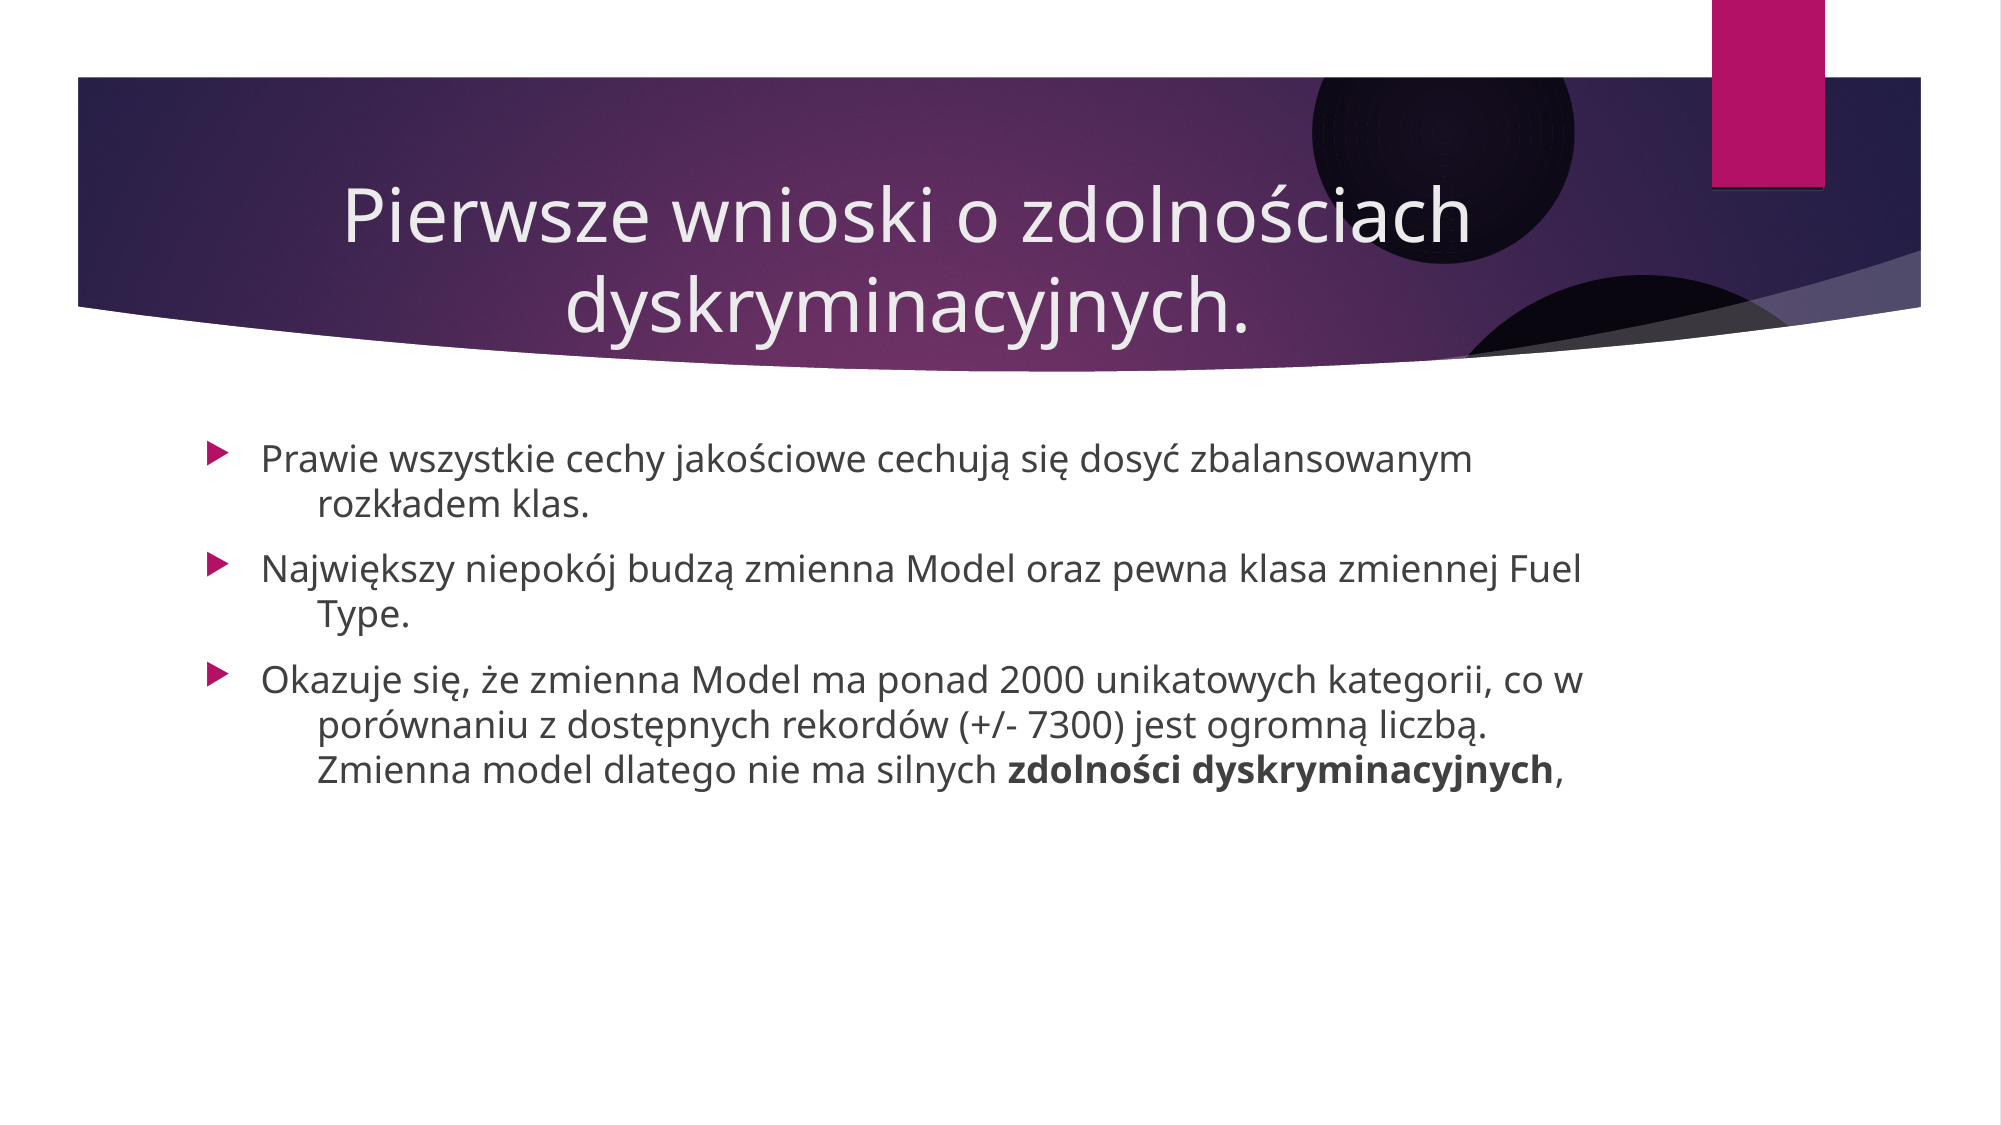

# Pierwsze wnioski o zdolnościach dyskryminacyjnych.
Prawie wszystkie cechy jakościowe cechują się dosyć zbalansowanym rozkładem klas.
Największy niepokój budzą zmienna Model oraz pewna klasa zmiennej Fuel Type.
Okazuje się, że zmienna Model ma ponad 2000 unikatowych kategorii, co w porównaniu z dostępnych rekordów (+/- 7300) jest ogromną liczbą. Zmienna model dlatego nie ma silnych zdolności dyskryminacyjnych,